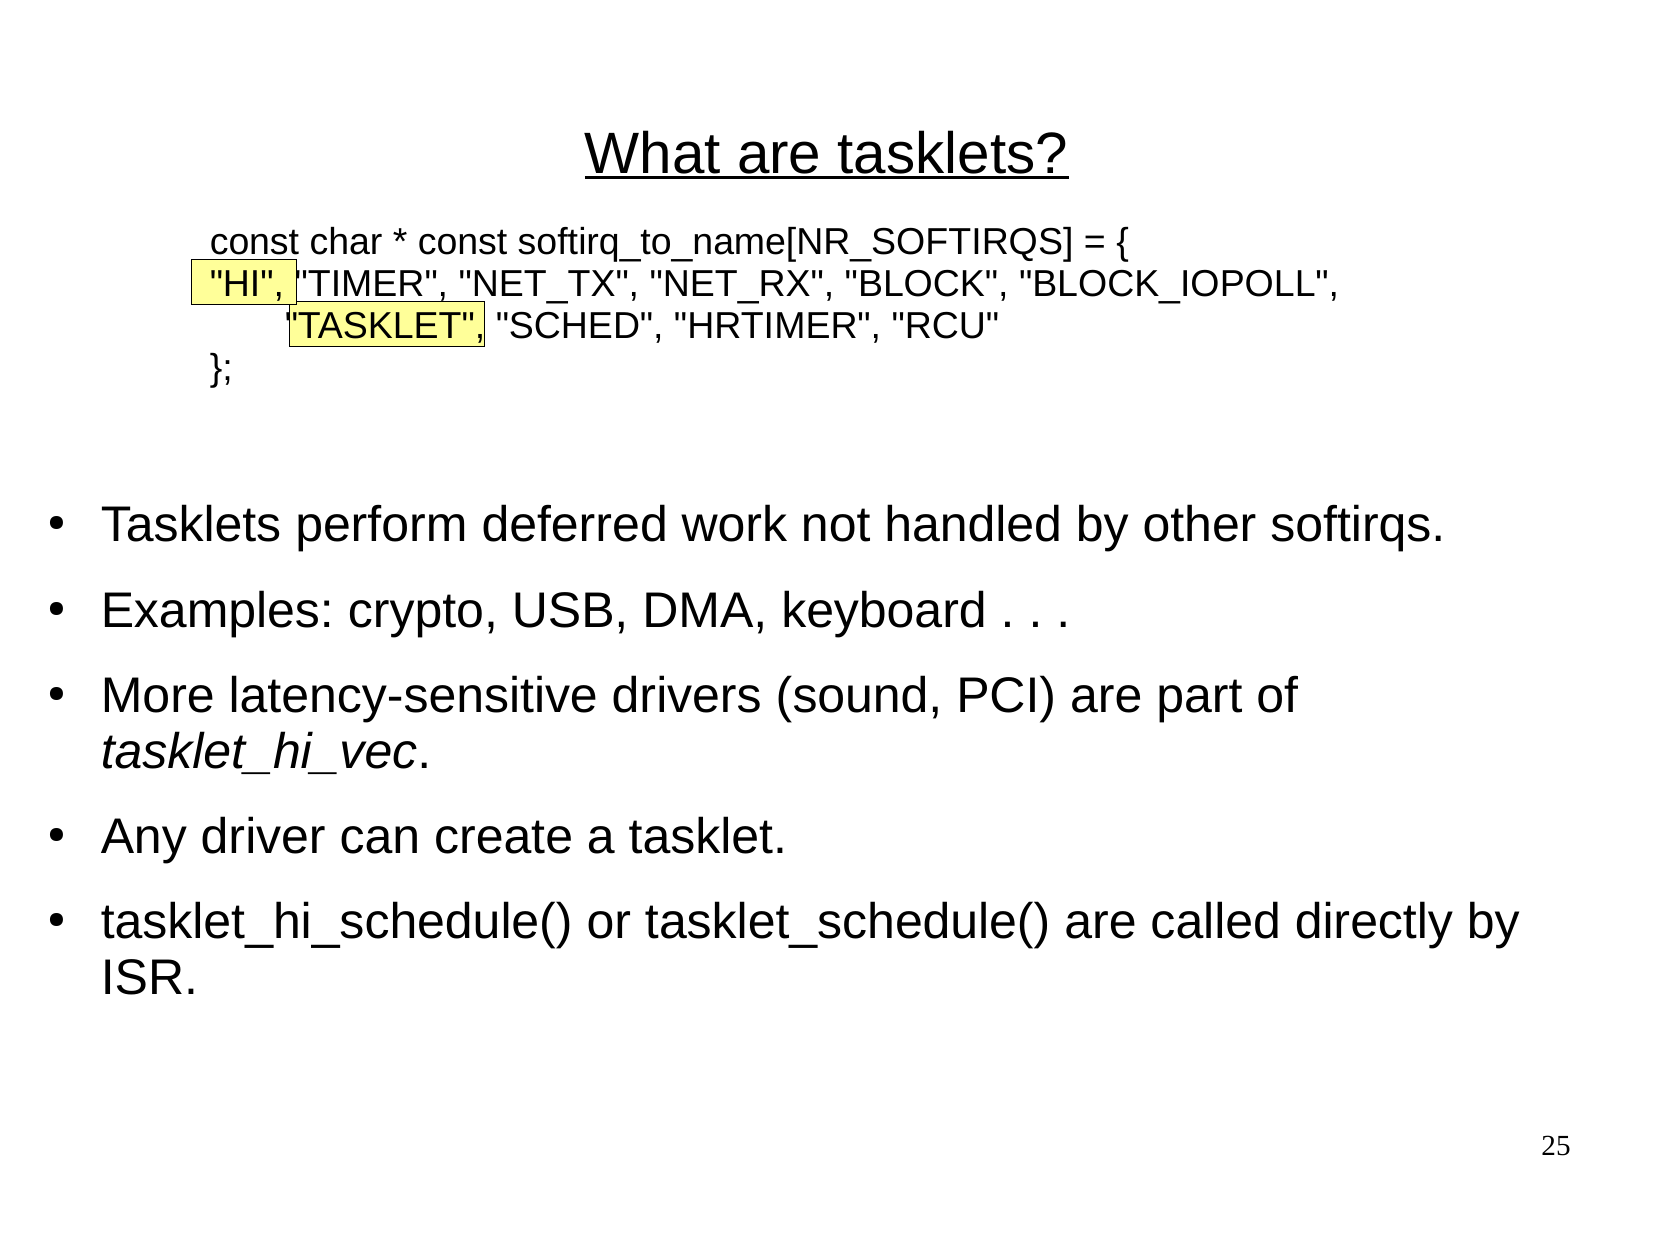

# What are tasklets?
const char * const softirq_to_name[NR_SOFTIRQS] = {
"HI", "TIMER", "NET_TX", "NET_RX", "BLOCK", "BLOCK_IOPOLL",
	"TASKLET", "SCHED", "HRTIMER", "RCU"
};
Tasklets perform deferred work not handled by other softirqs.
Examples: crypto, USB, DMA, keyboard . . .
More latency-sensitive drivers (sound, PCI) are part of tasklet_hi_vec.
Any driver can create a tasklet.
tasklet_hi_schedule() or tasklet_schedule() are called directly by ISR.
25